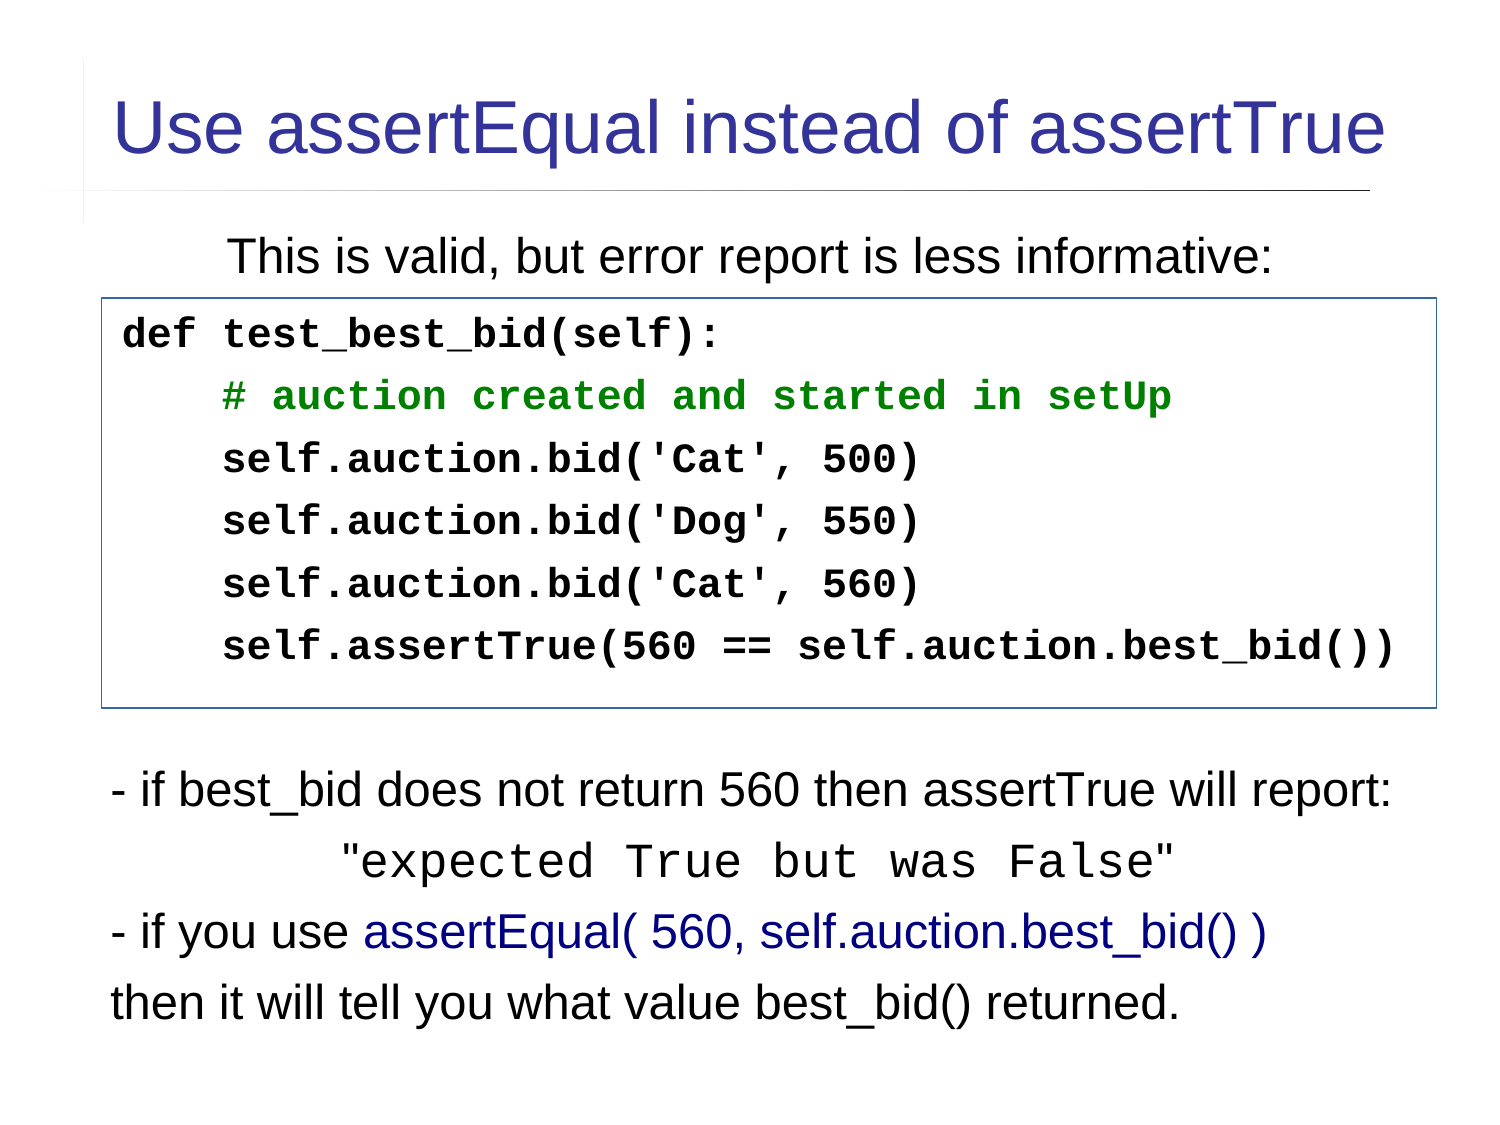

# Use assertEqual instead of assertTrue
This is valid, but error report is less informative:
def test_best_bid(self):
 # auction created and started in setUp
 self.auction.bid('Cat', 500)
 self.auction.bid('Dog', 550)
 self.auction.bid('Cat', 560)
 self.assertTrue(560 == self.auction.best_bid())
- if best_bid does not return 560 then assertTrue will report:
"expected True but was False"
- if you use assertEqual( 560, self.auction.best_bid() )
then it will tell you what value best_bid() returned.